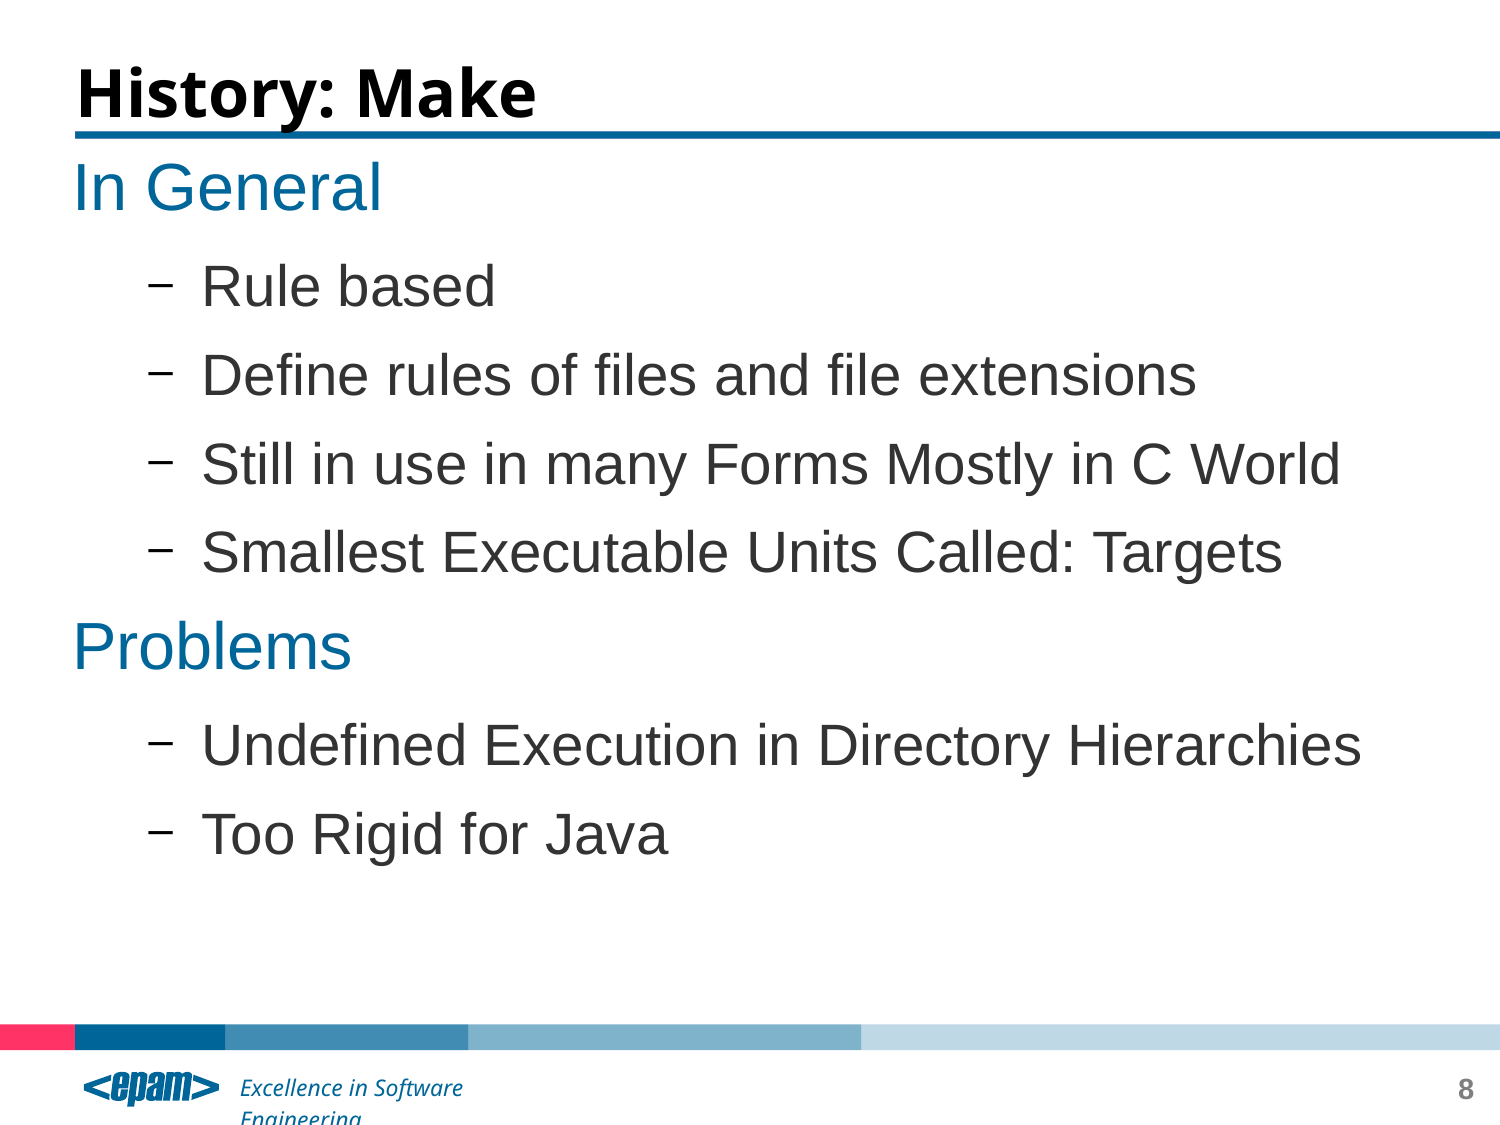

# History: Make
In General
Rule based
Define rules of files and file extensions
Still in use in many Forms Mostly in C World
Smallest Executable Units Called: Targets
Problems
Undefined Execution in Directory Hierarchies
Too Rigid for Java